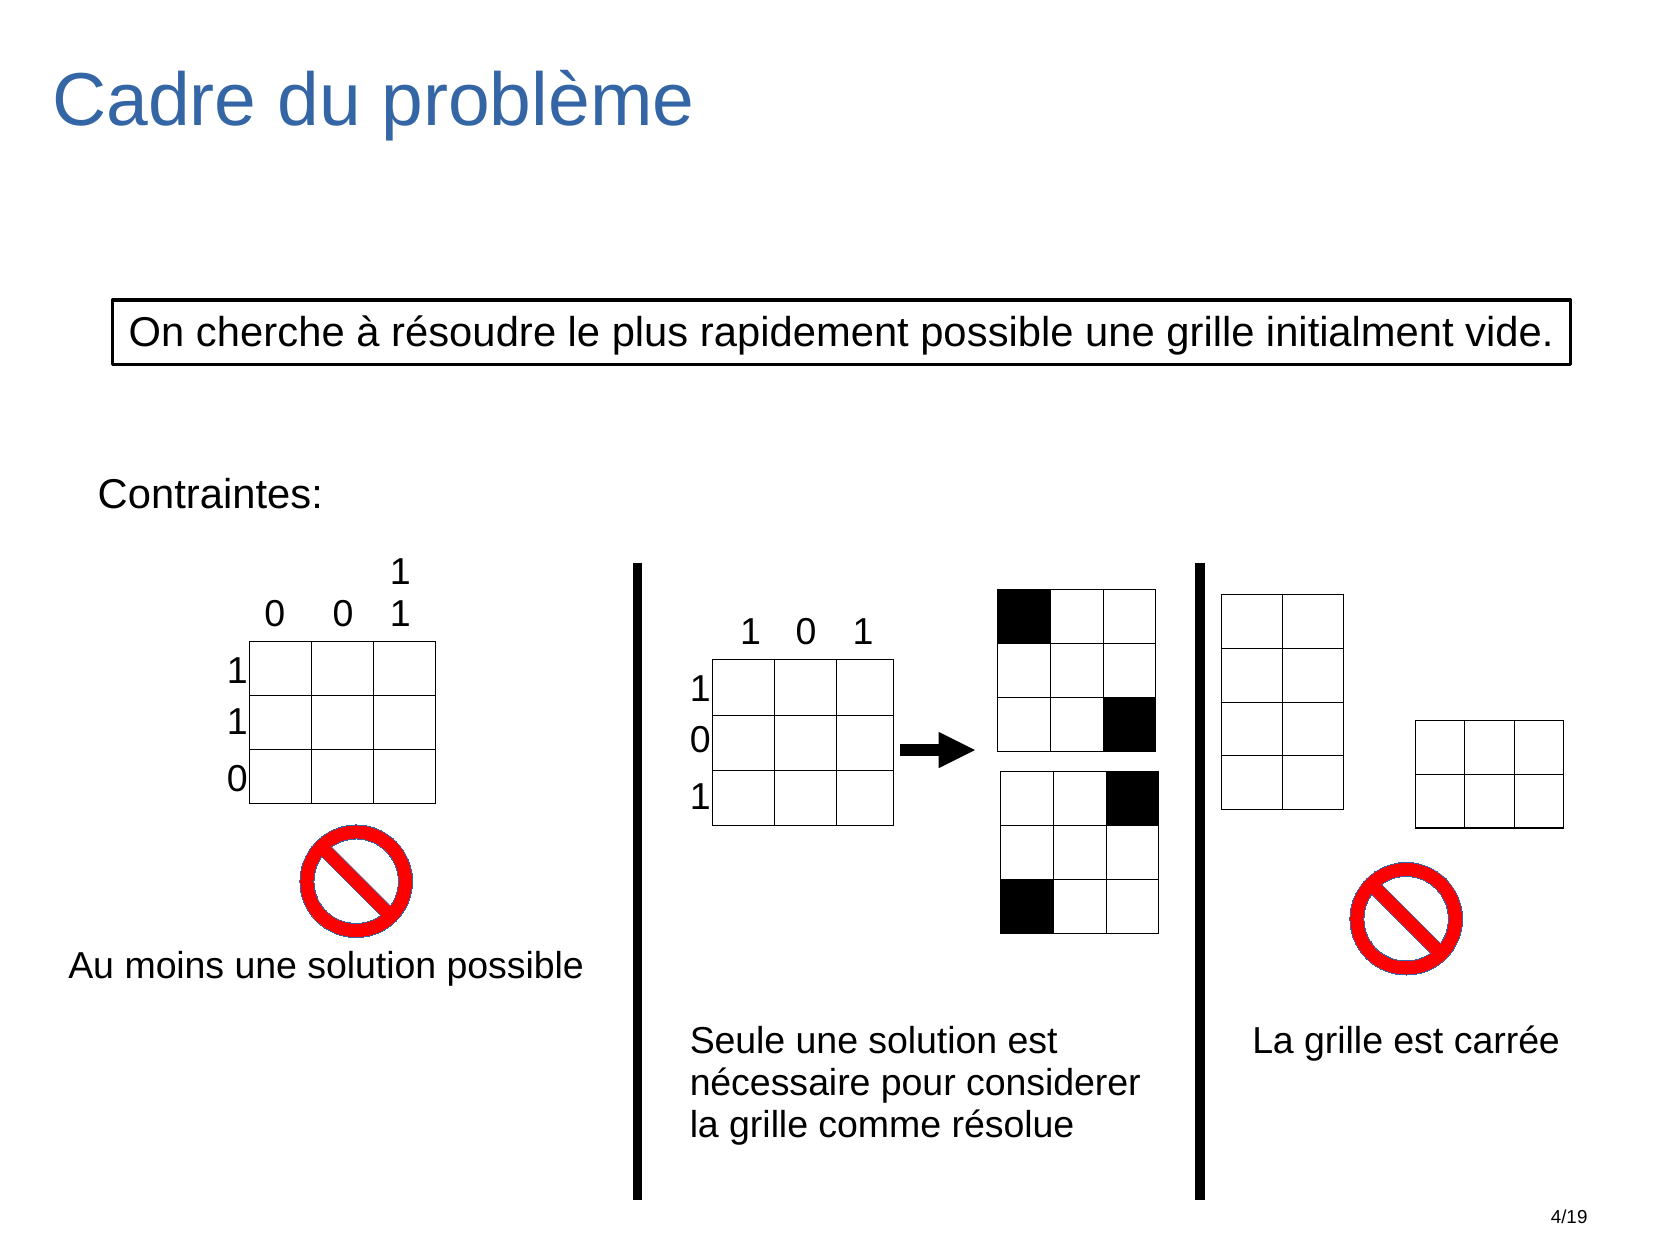

Cadre du problème
On cherche à résoudre le plus rapidement possible une grille initialment vide.
Contraintes:
1
1
0
0
| | | |
| --- | --- | --- |
| | | |
| | | |
| | |
| --- | --- |
| | |
| | |
| | |
1
1
0
1
| | | |
| --- | --- | --- |
| | | |
| | | |
1
| | | |
| --- | --- | --- |
| | | |
| | | |
1
0
| | | |
| --- | --- | --- |
| | | |
0
1
| | | |
| --- | --- | --- |
| | | |
| | | |
Au moins une solution possible
Seule une solution est nécessaire pour considerer la grille comme résolue
La grille est carrée
4/19